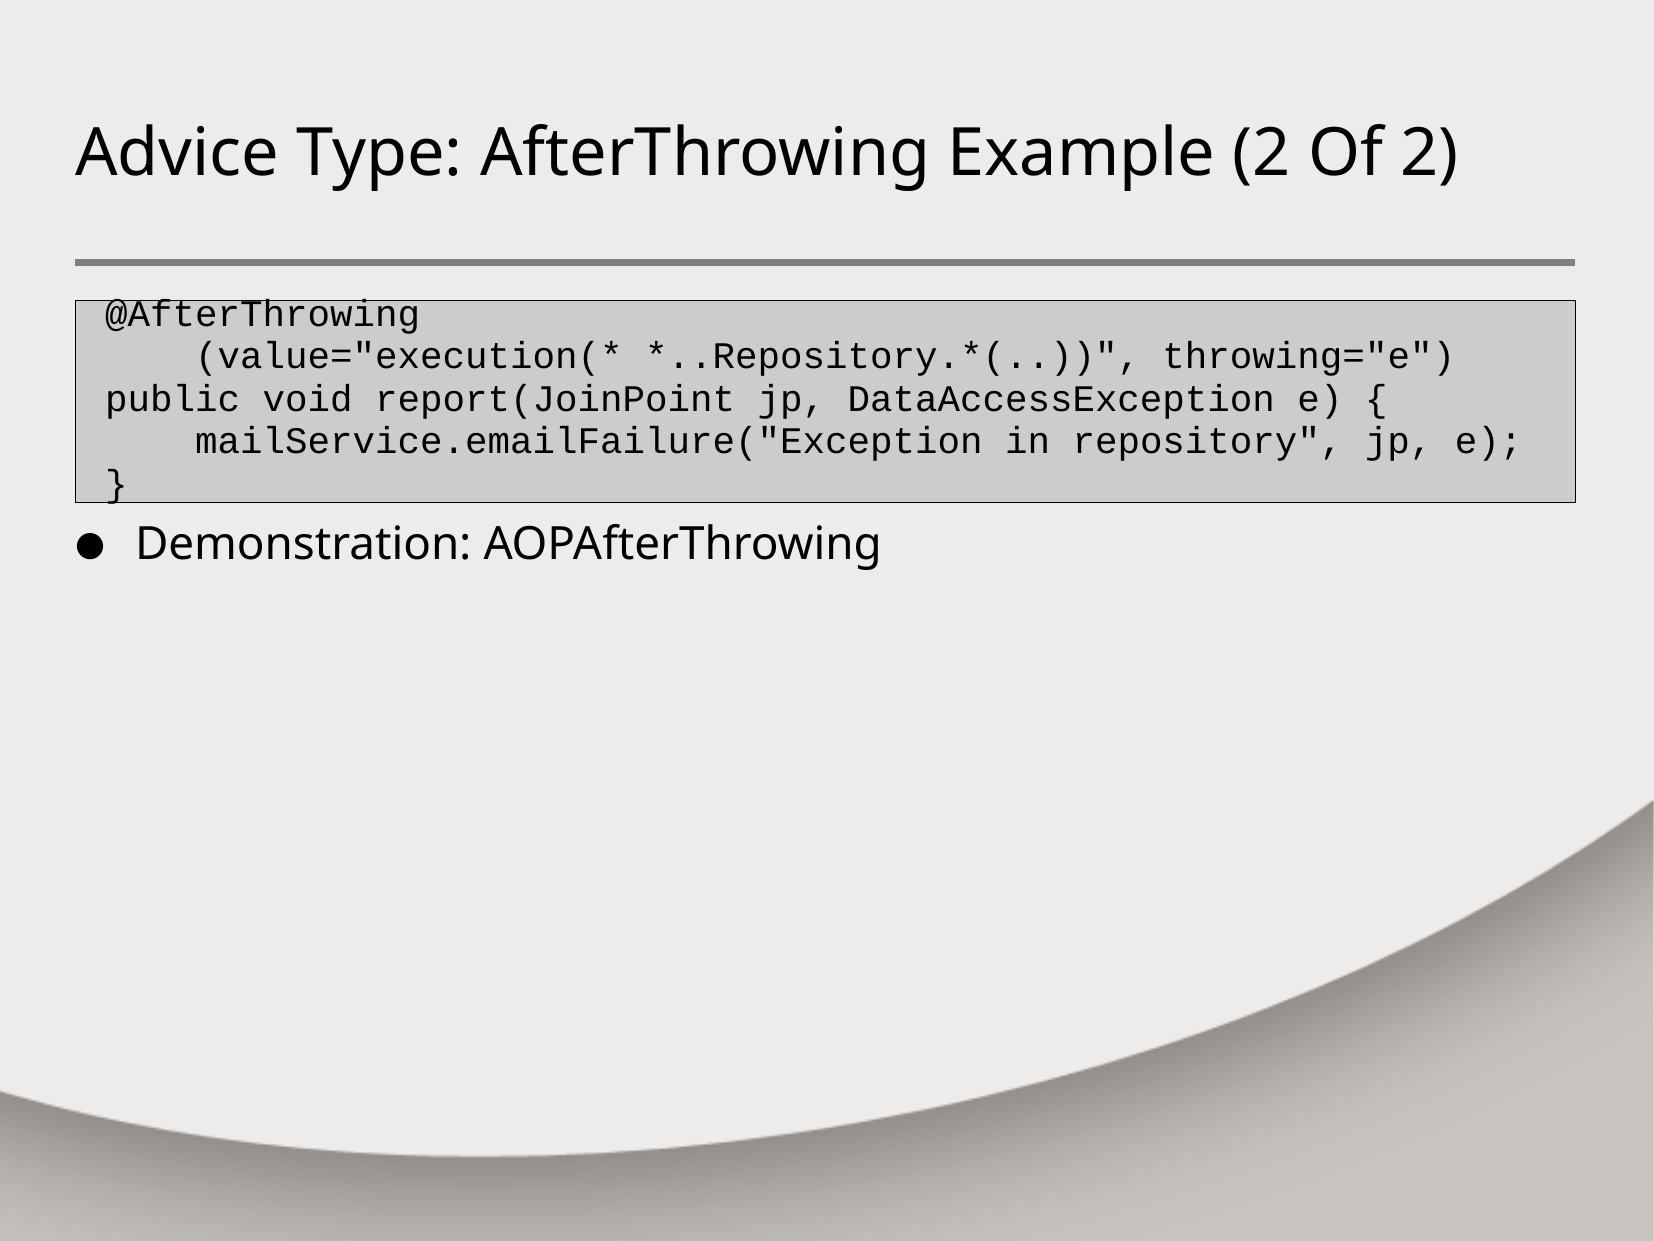

# Advice Type: AfterThrowing Example (2 Of 2)
Demonstration: AOPAfterThrowing
@AfterThrowing
 (value="execution(* *..Repository.*(..))", throwing="e")
public void report(JoinPoint jp, DataAccessException e) {
 mailService.emailFailure("Exception in repository", jp, e);
}